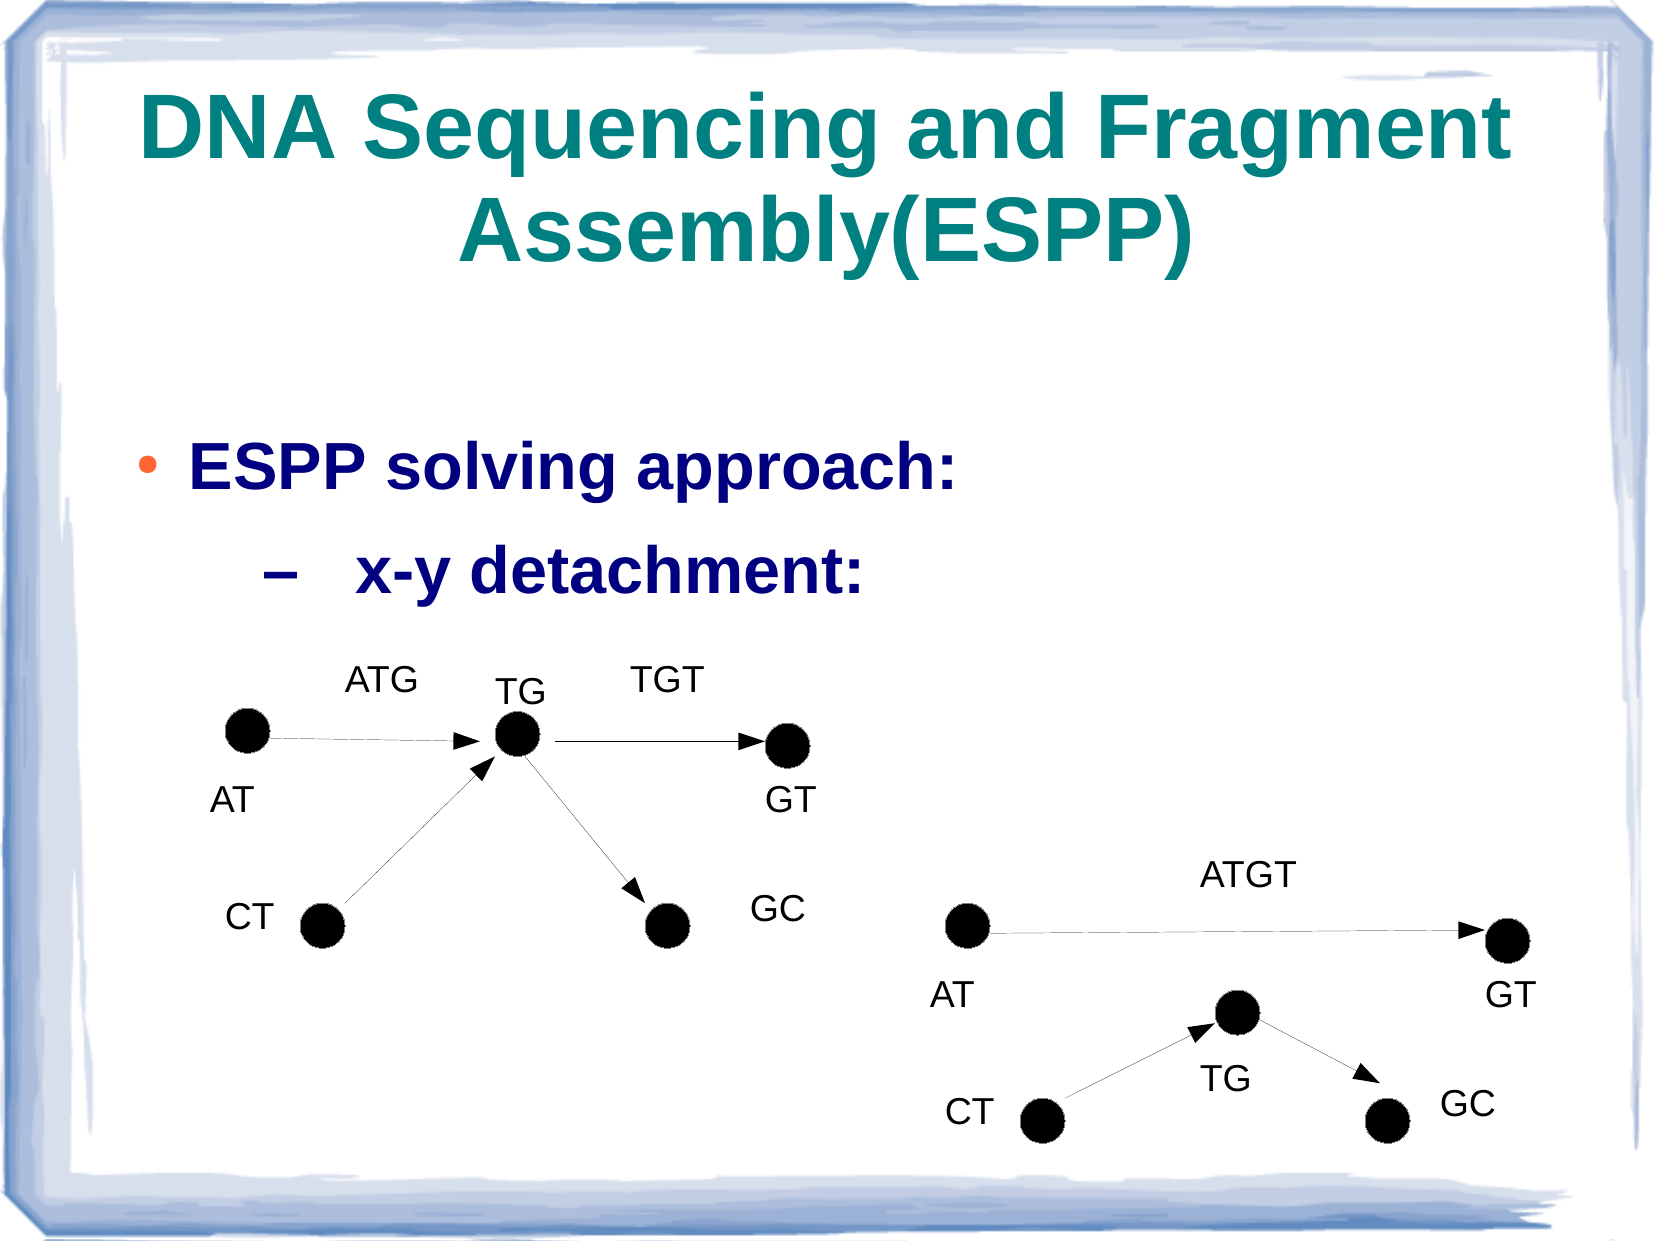

# DNA Sequencing and Fragment Assembly(ESPP)
ESPP solving approach:
 – x-y detachment:
ATG
TGT
TG
AT
GT
ATGT
GC
CT
AT
GT
TG
GC
CT